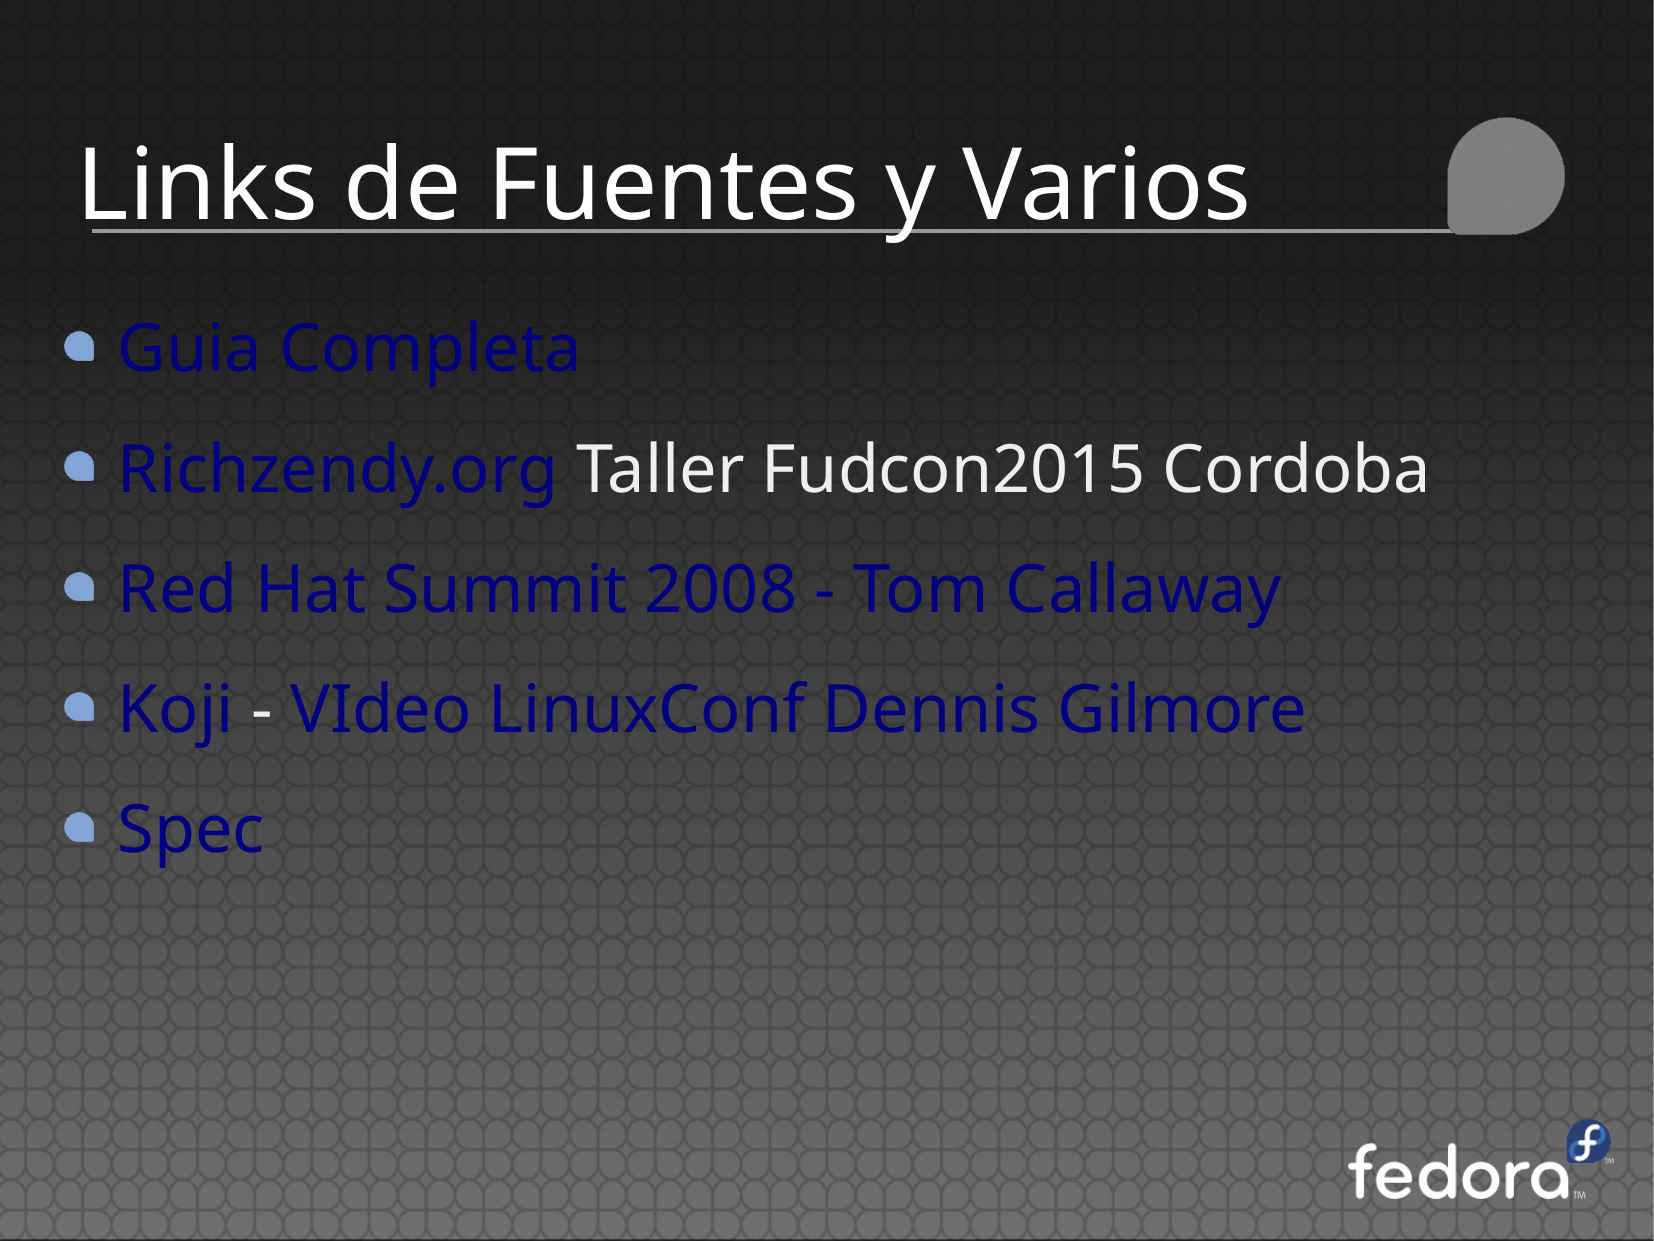

# Links de Fuentes y Varios
Guia Completa
Richzendy.org Taller Fudcon2015 Cordoba
Red Hat Summit 2008 - Tom Callaway
Koji - VIdeo LinuxConf Dennis Gilmore
Spec